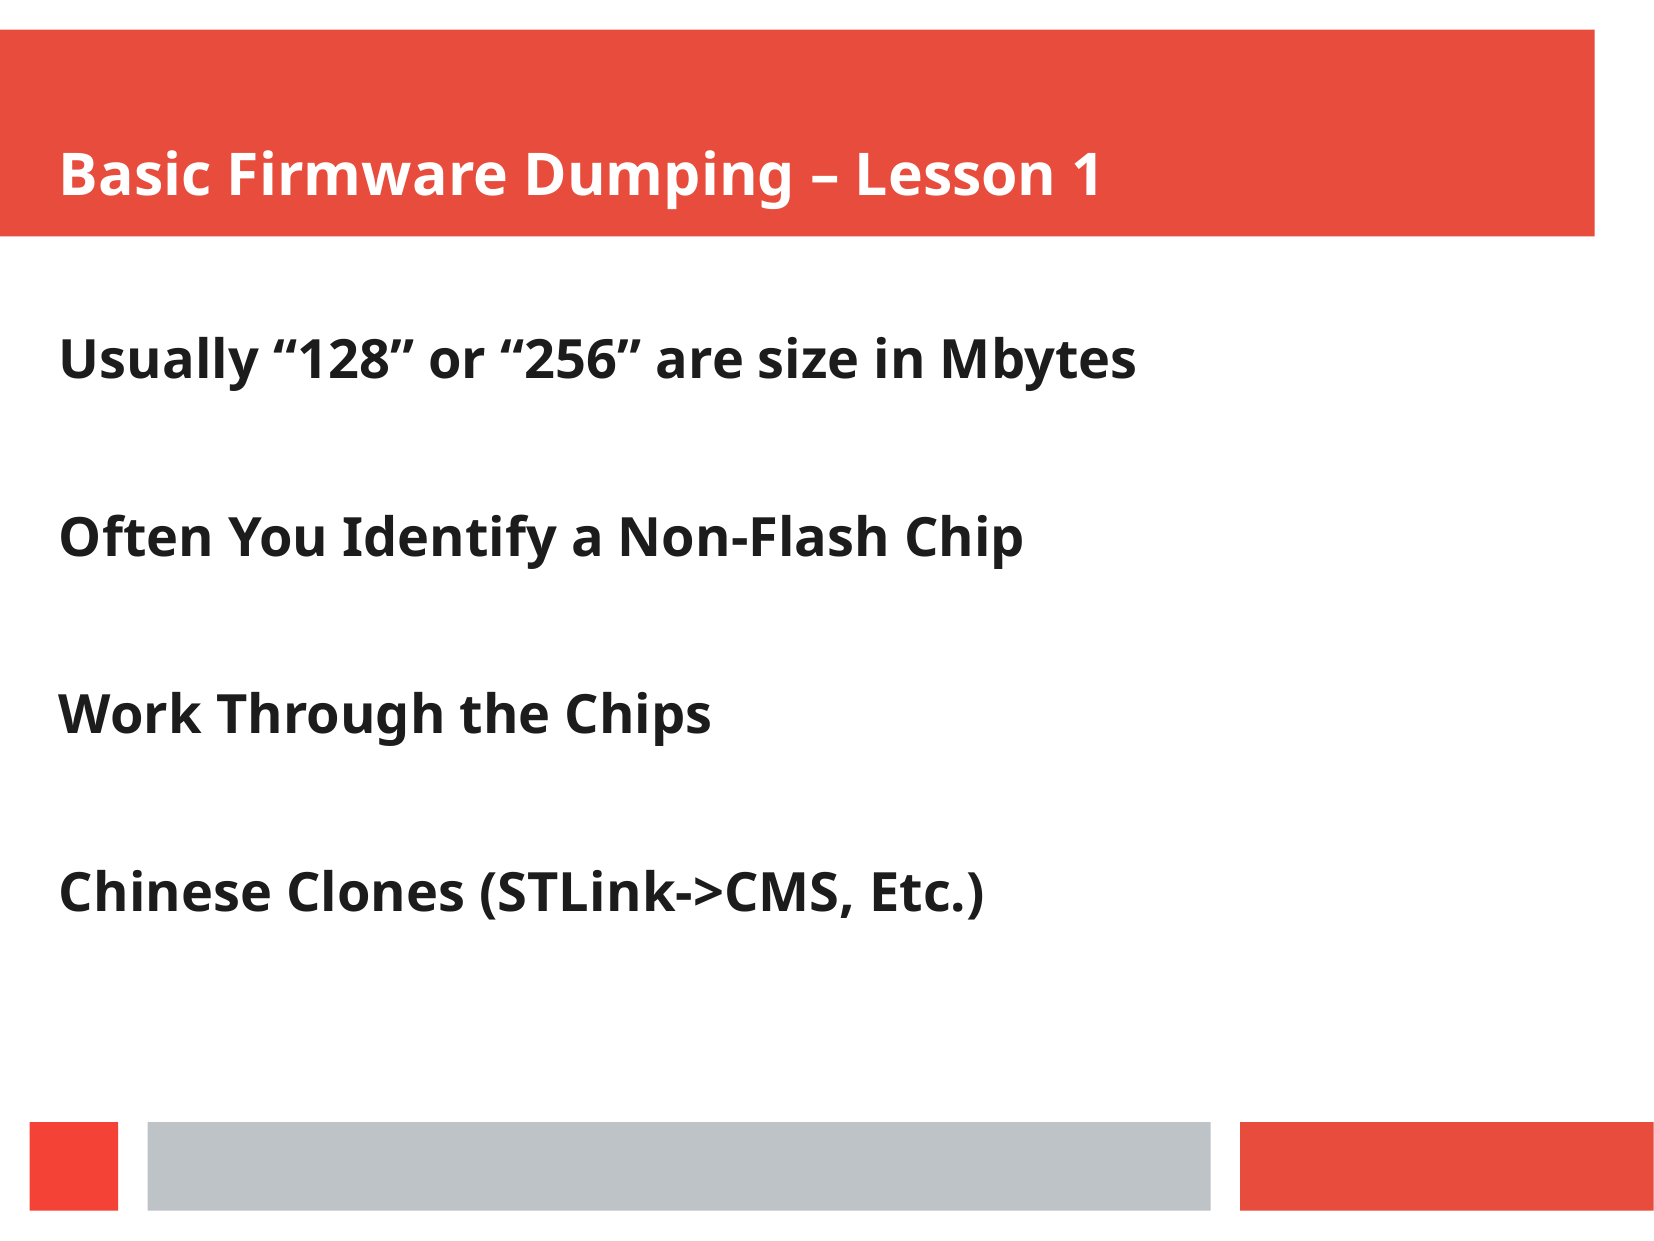

Basic Firmware Dumping – Lesson 1
Usually “128” or “256” are size in Mbytes
Often You Identify a Non-Flash Chip
Work Through the Chips
Chinese Clones (STLink->CMS, Etc.)